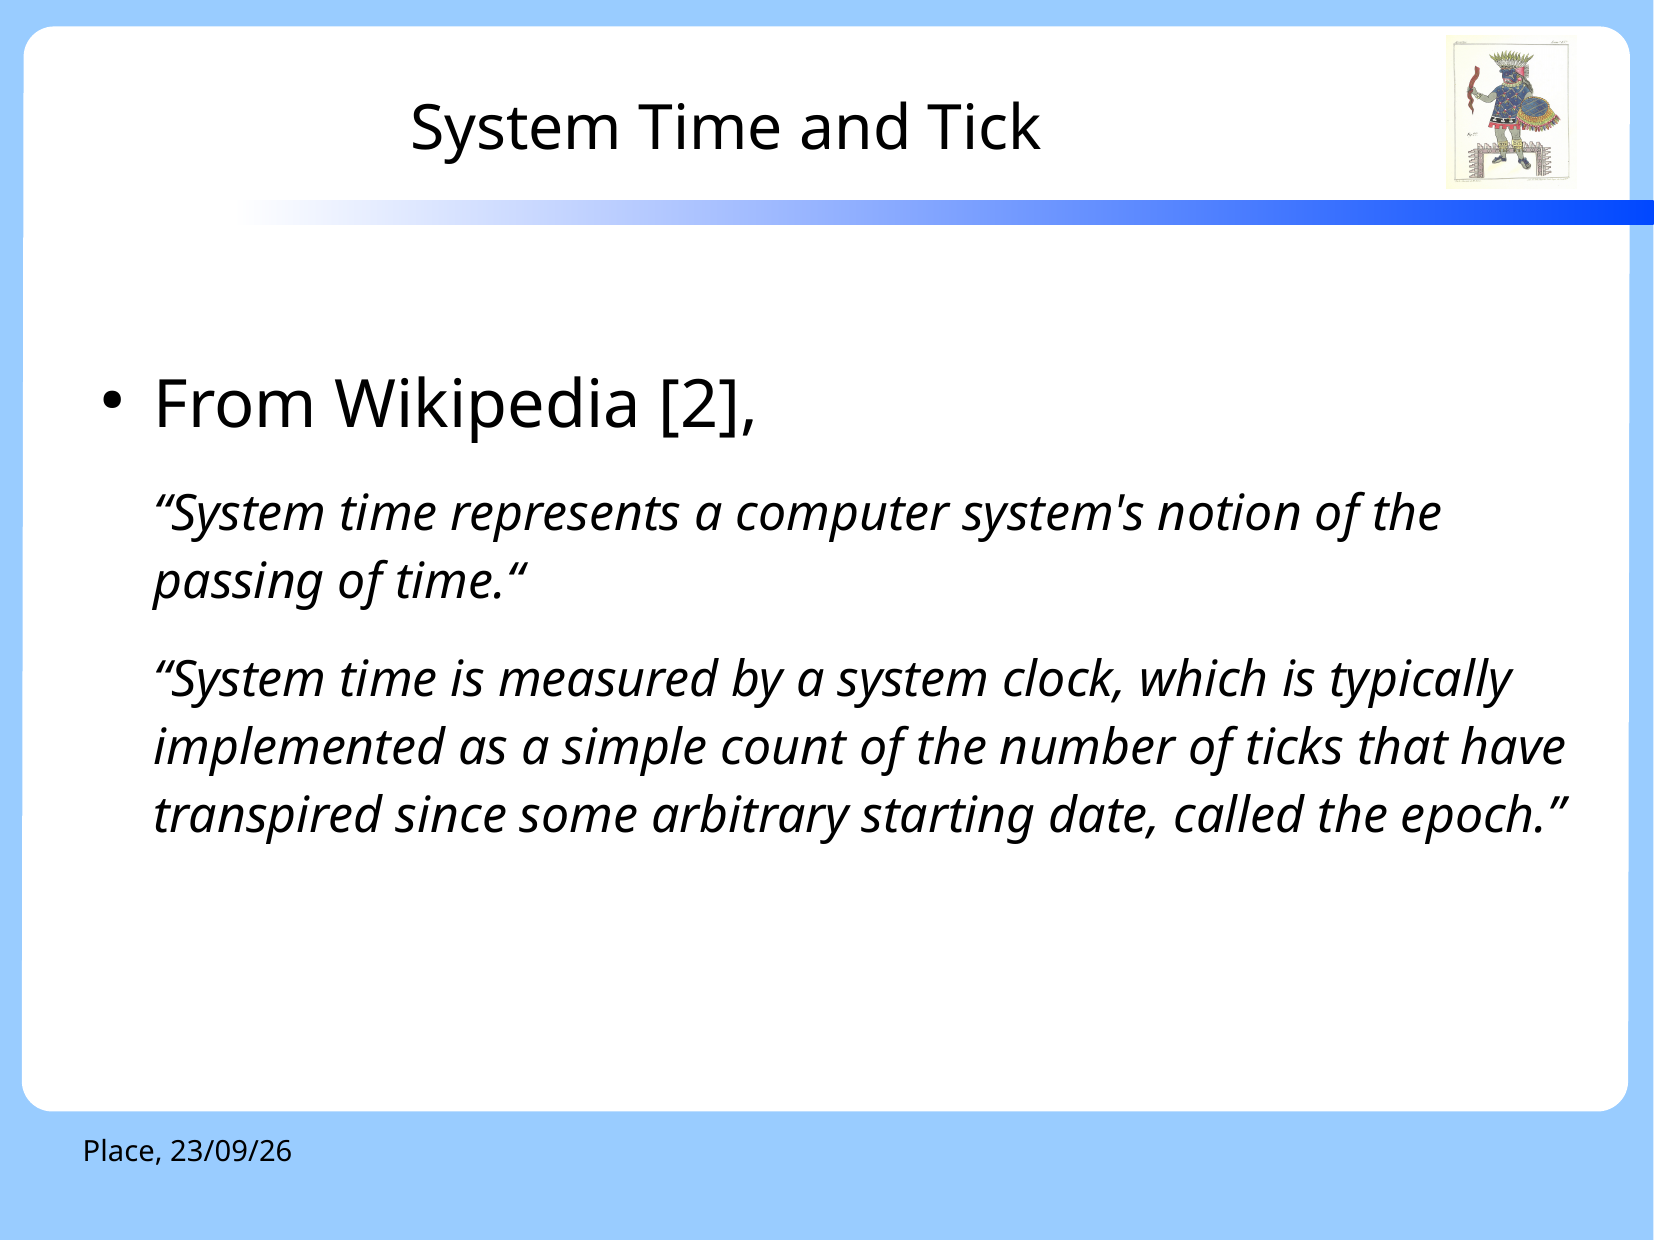

# System Time and Tick
From Wikipedia [2],
“System time represents a computer system's notion of the passing of time.“
“System time is measured by a system clock, which is typically implemented as a simple count of the number of ticks that have transpired since some arbitrary starting date, called the epoch.”